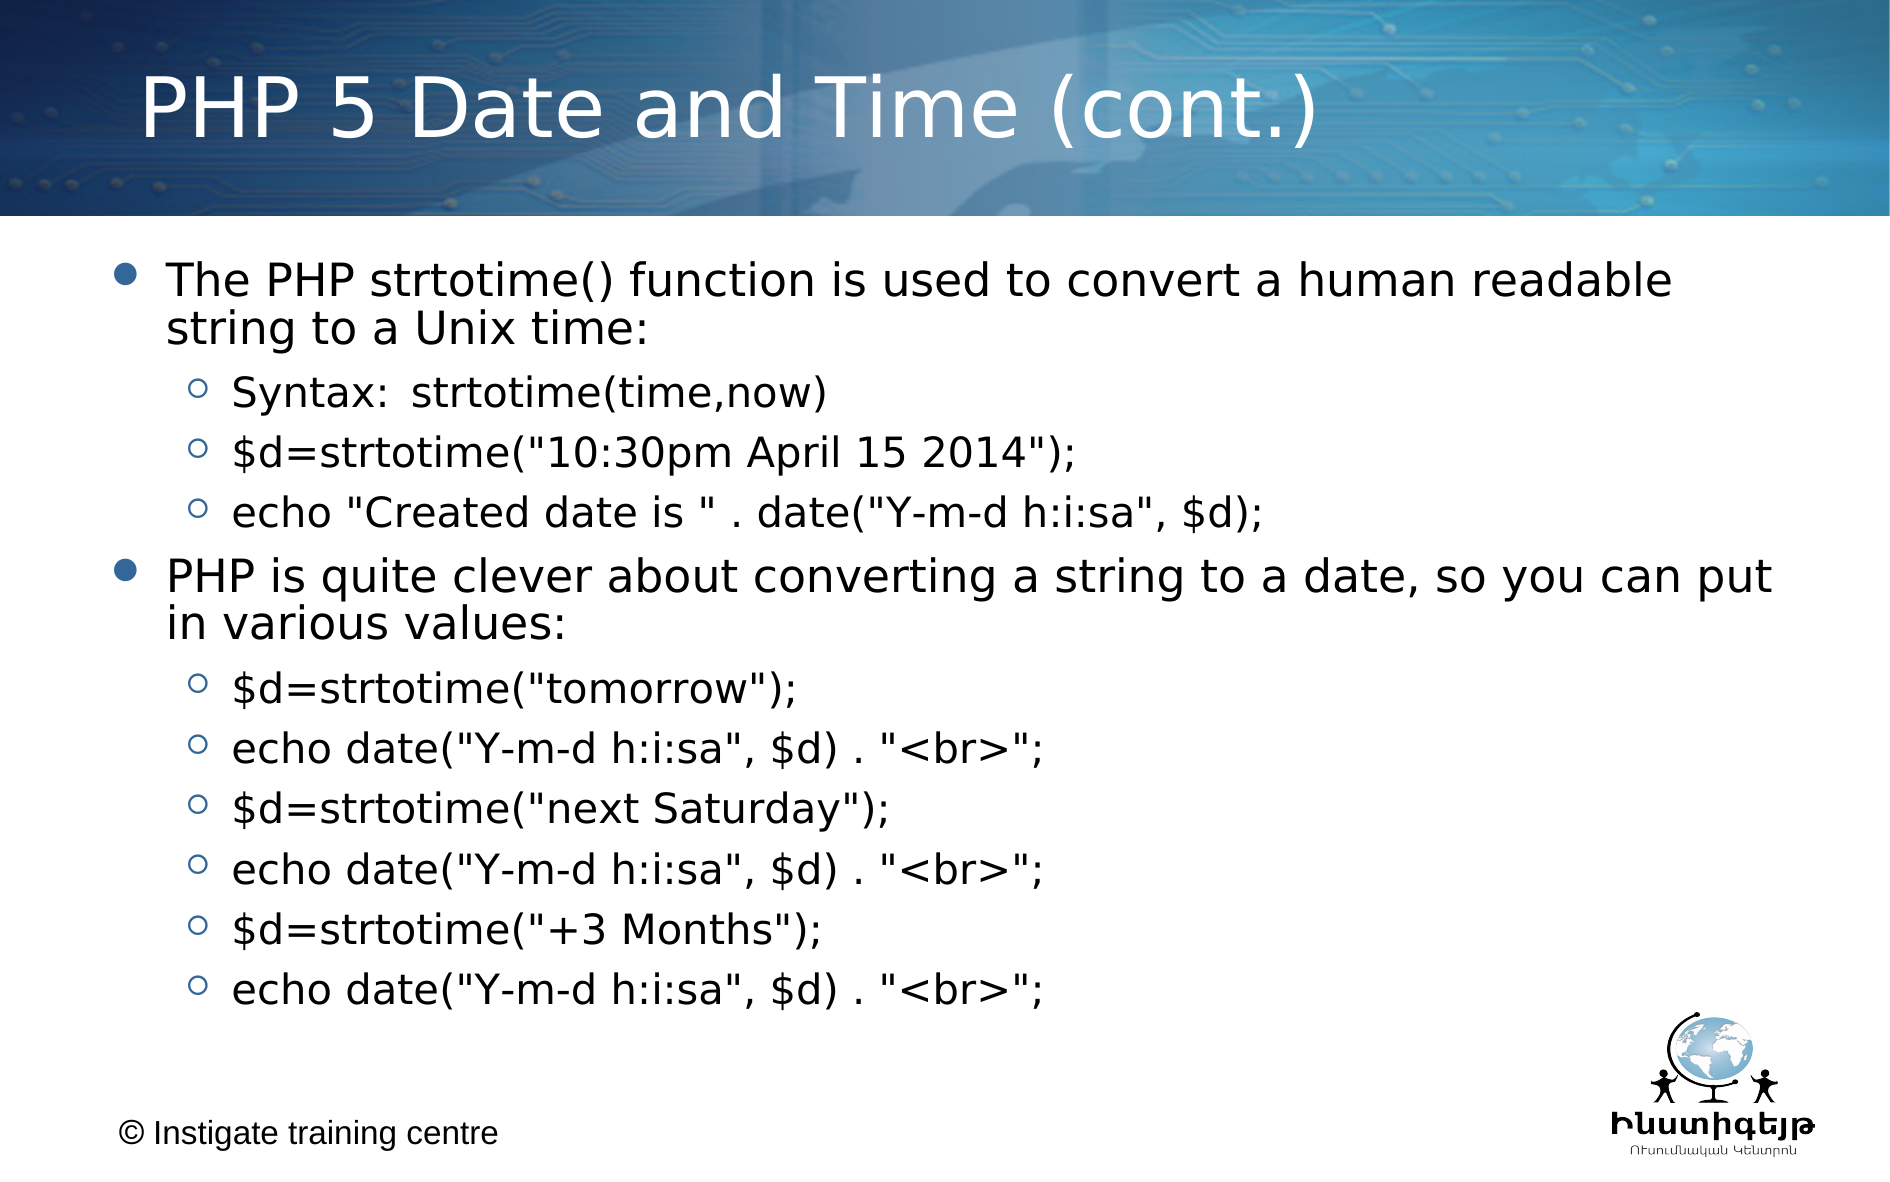

PHP 5 Date and Time (cont.)
# The PHP strtotime() function is used to convert a human readable string to a Unix time:
Syntax:	strtotime(time,now)
$d=strtotime("10:30pm April 15 2014");
echo "Created date is " . date("Y-m-d h:i:sa", $d);
PHP is quite clever about converting a string to a date, so you can put in various values:
$d=strtotime("tomorrow");
echo date("Y-m-d h:i:sa", $d) . "<br>";
$d=strtotime("next Saturday");
echo date("Y-m-d h:i:sa", $d) . "<br>";
$d=strtotime("+3 Months");
echo date("Y-m-d h:i:sa", $d) . "<br>";